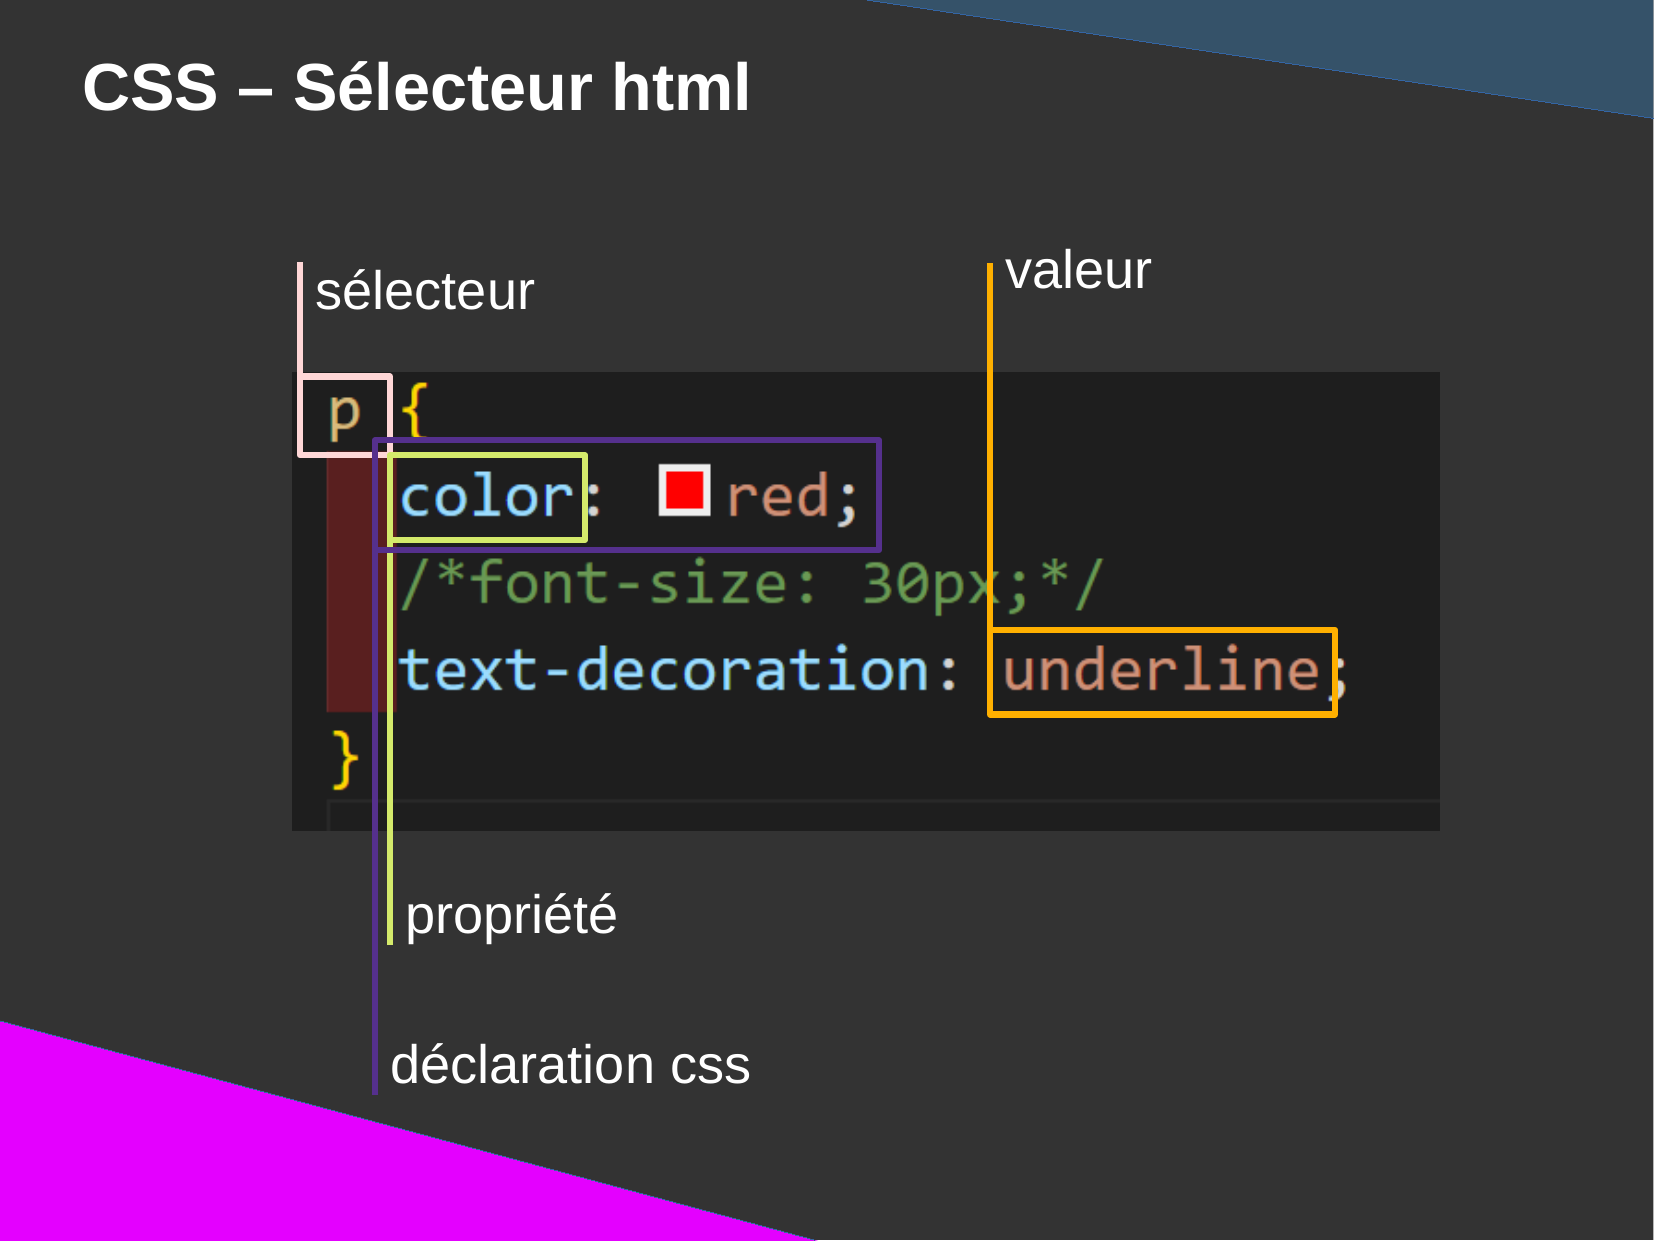

# CSS – Sélecteur html
valeur
sélecteur
propriété
déclaration css